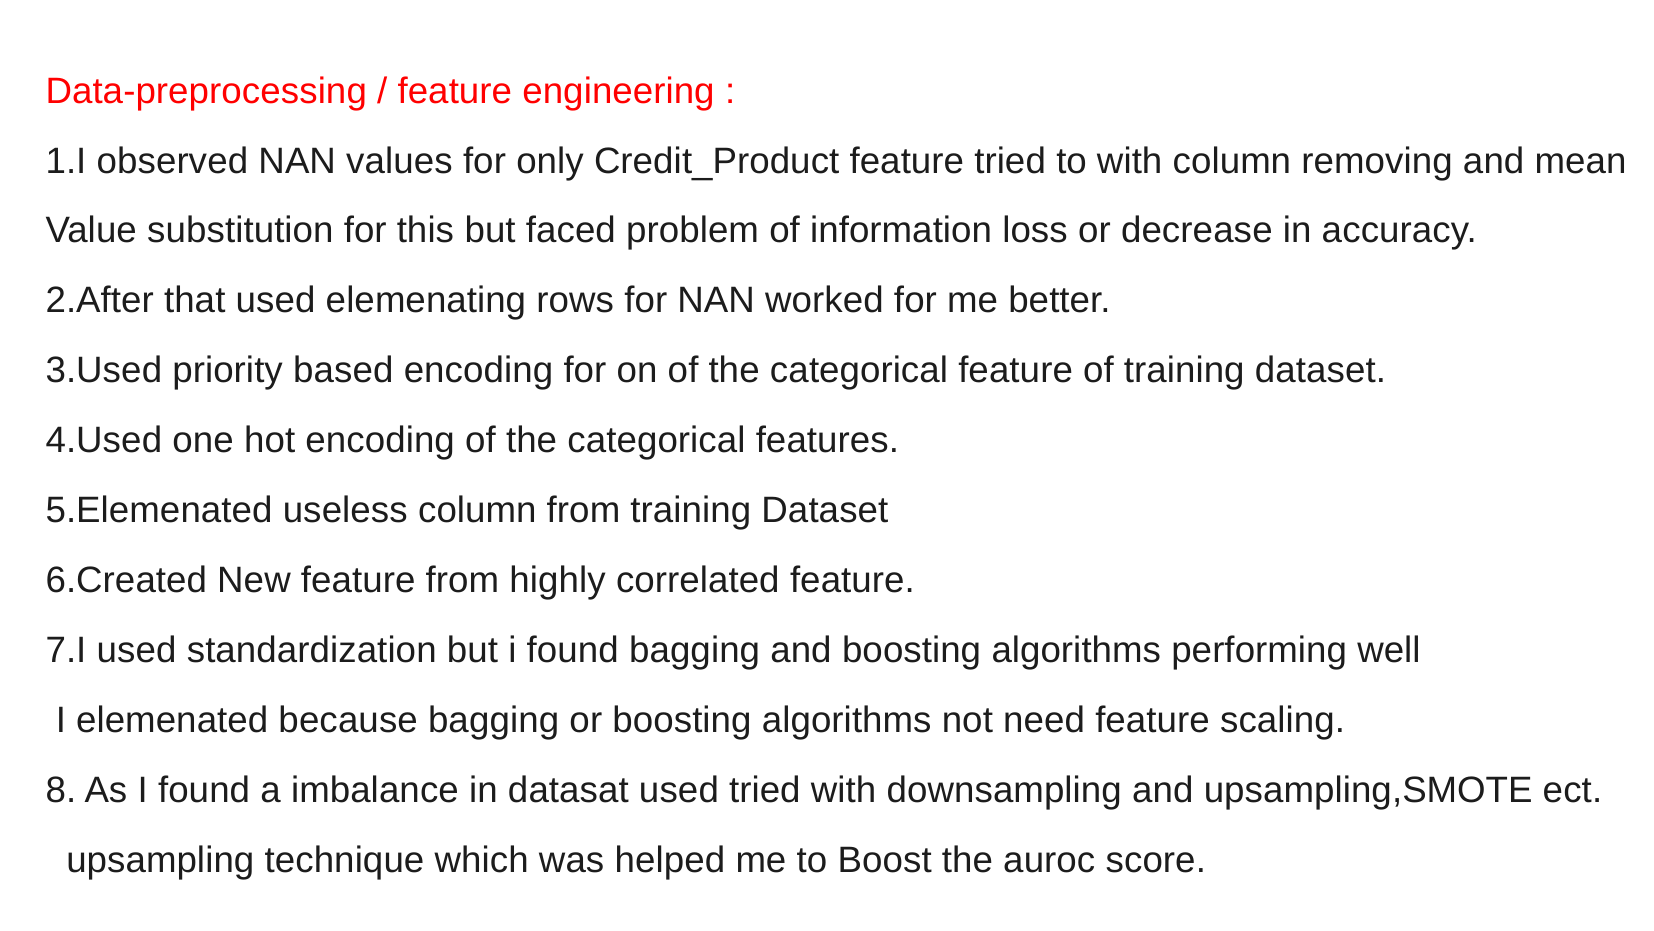

# Data-preprocessing / feature engineering :
 1.I observed NAN values for only Credit_Product feature tried to with column removing and mean
 Value substitution for this but faced problem of information loss or decrease in accuracy.
 2.After that used elemenating rows for NAN worked for me better.
 3.Used priority based encoding for on of the categorical feature of training dataset.
 4.Used one hot encoding of the categorical features.
 5.Elemenated useless column from training Dataset
 6.Created New feature from highly correlated feature.
 7.I used standardization but i found bagging and boosting algorithms performing well
 I elemenated because bagging or boosting algorithms not need feature scaling.
 8. As I found a imbalance in datasat used tried with downsampling and upsampling,SMOTE ect.
 upsampling technique which was helped me to Boost the auroc score.